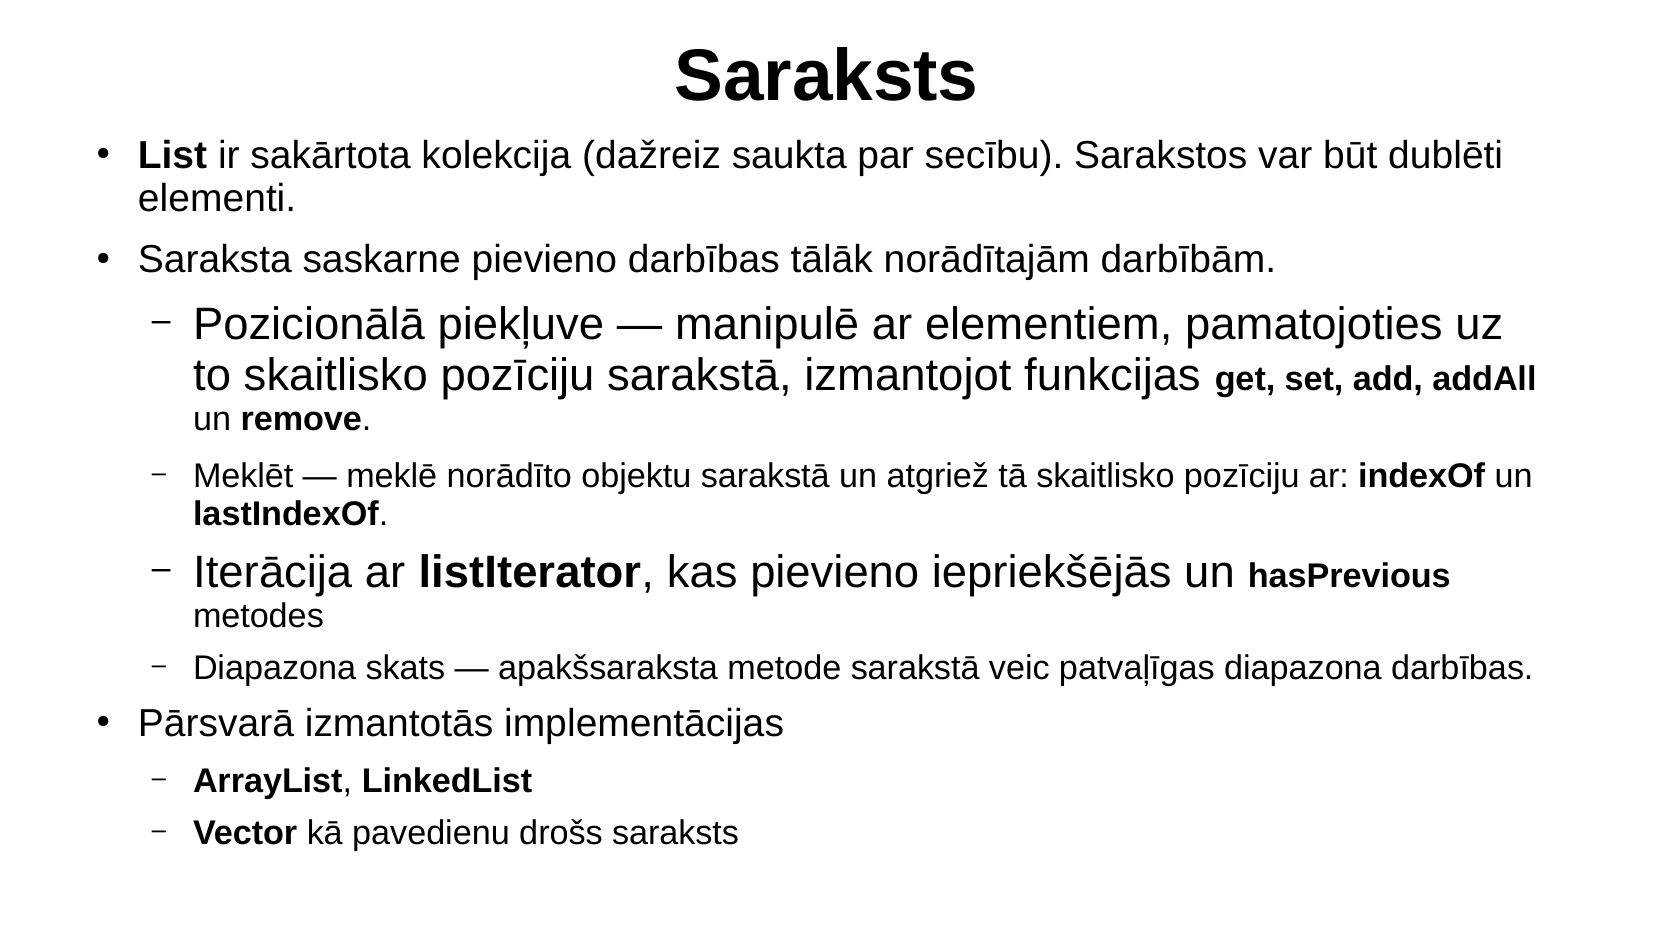

# Saraksts
List ir sakārtota kolekcija (dažreiz saukta par secību). Sarakstos var būt dublēti elementi.
Saraksta saskarne pievieno darbības tālāk norādītajām darbībām.
Pozicionālā piekļuve — manipulē ar elementiem, pamatojoties uz to skaitlisko pozīciju sarakstā, izmantojot funkcijas get, set, add, addAll un remove.
Meklēt — meklē norādīto objektu sarakstā un atgriež tā skaitlisko pozīciju ar: indexOf un lastIndexOf.
Iterācija ar listIterator, kas pievieno iepriekšējās un hasPrevious metodes
Diapazona skats — apakšsaraksta metode sarakstā veic patvaļīgas diapazona darbības.
Pārsvarā izmantotās implementācijas
ArrayList, LinkedList
Vector kā pavedienu drošs saraksts